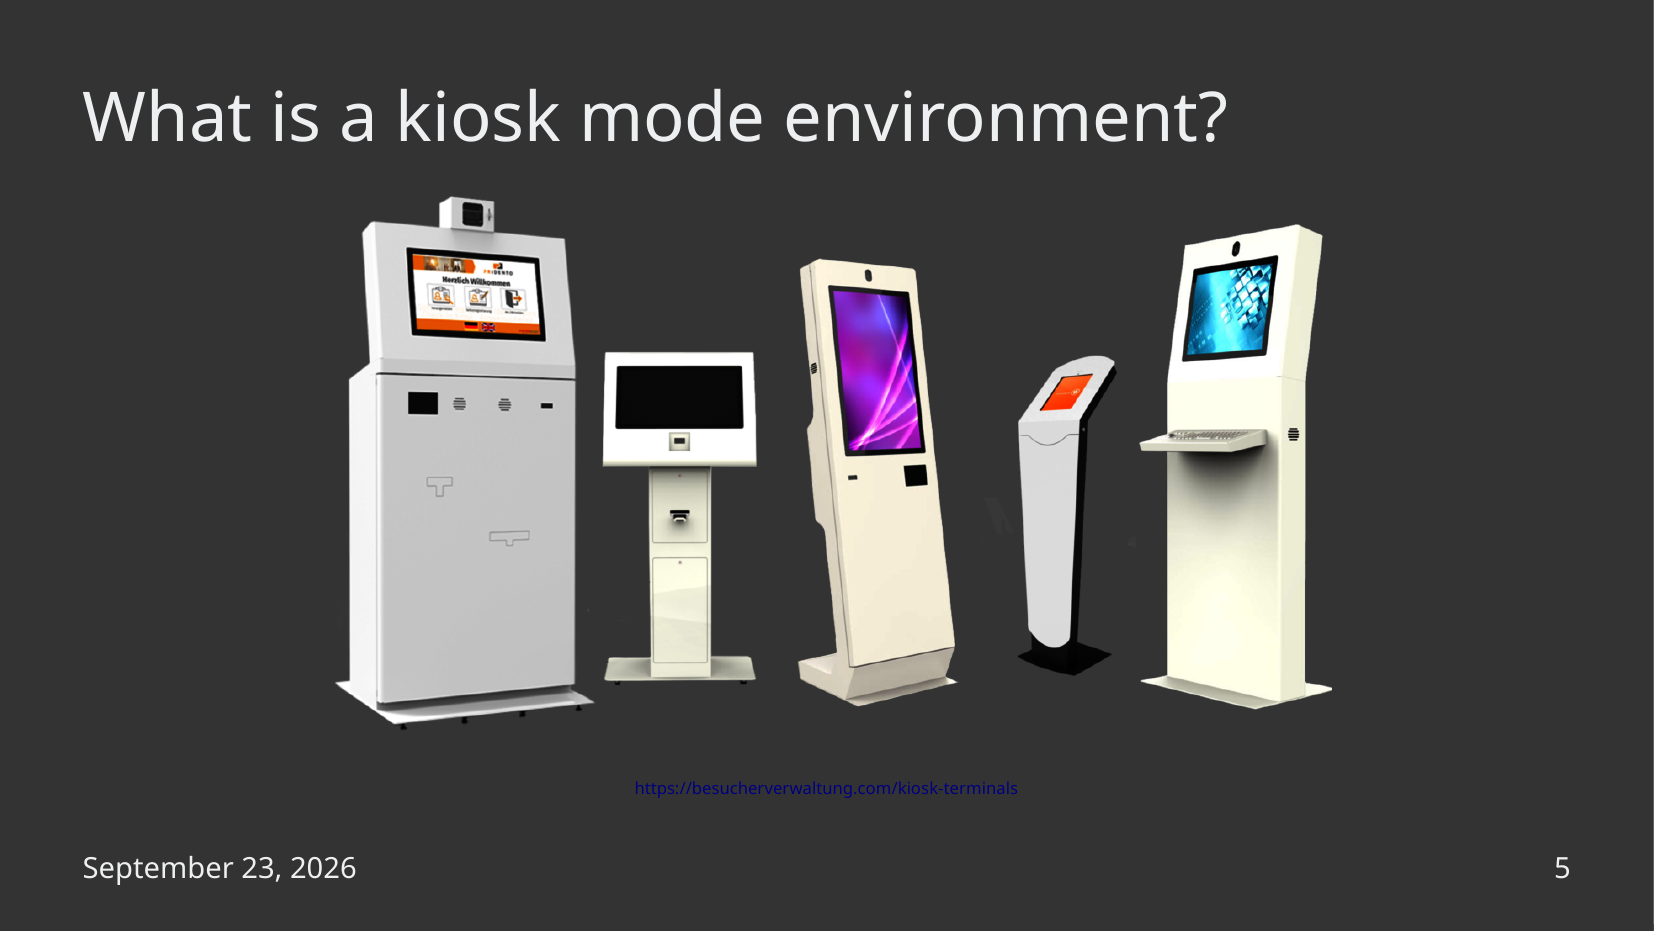

# What is a kiosk mode environment?
https://besucherverwaltung.com/kiosk-terminals
5